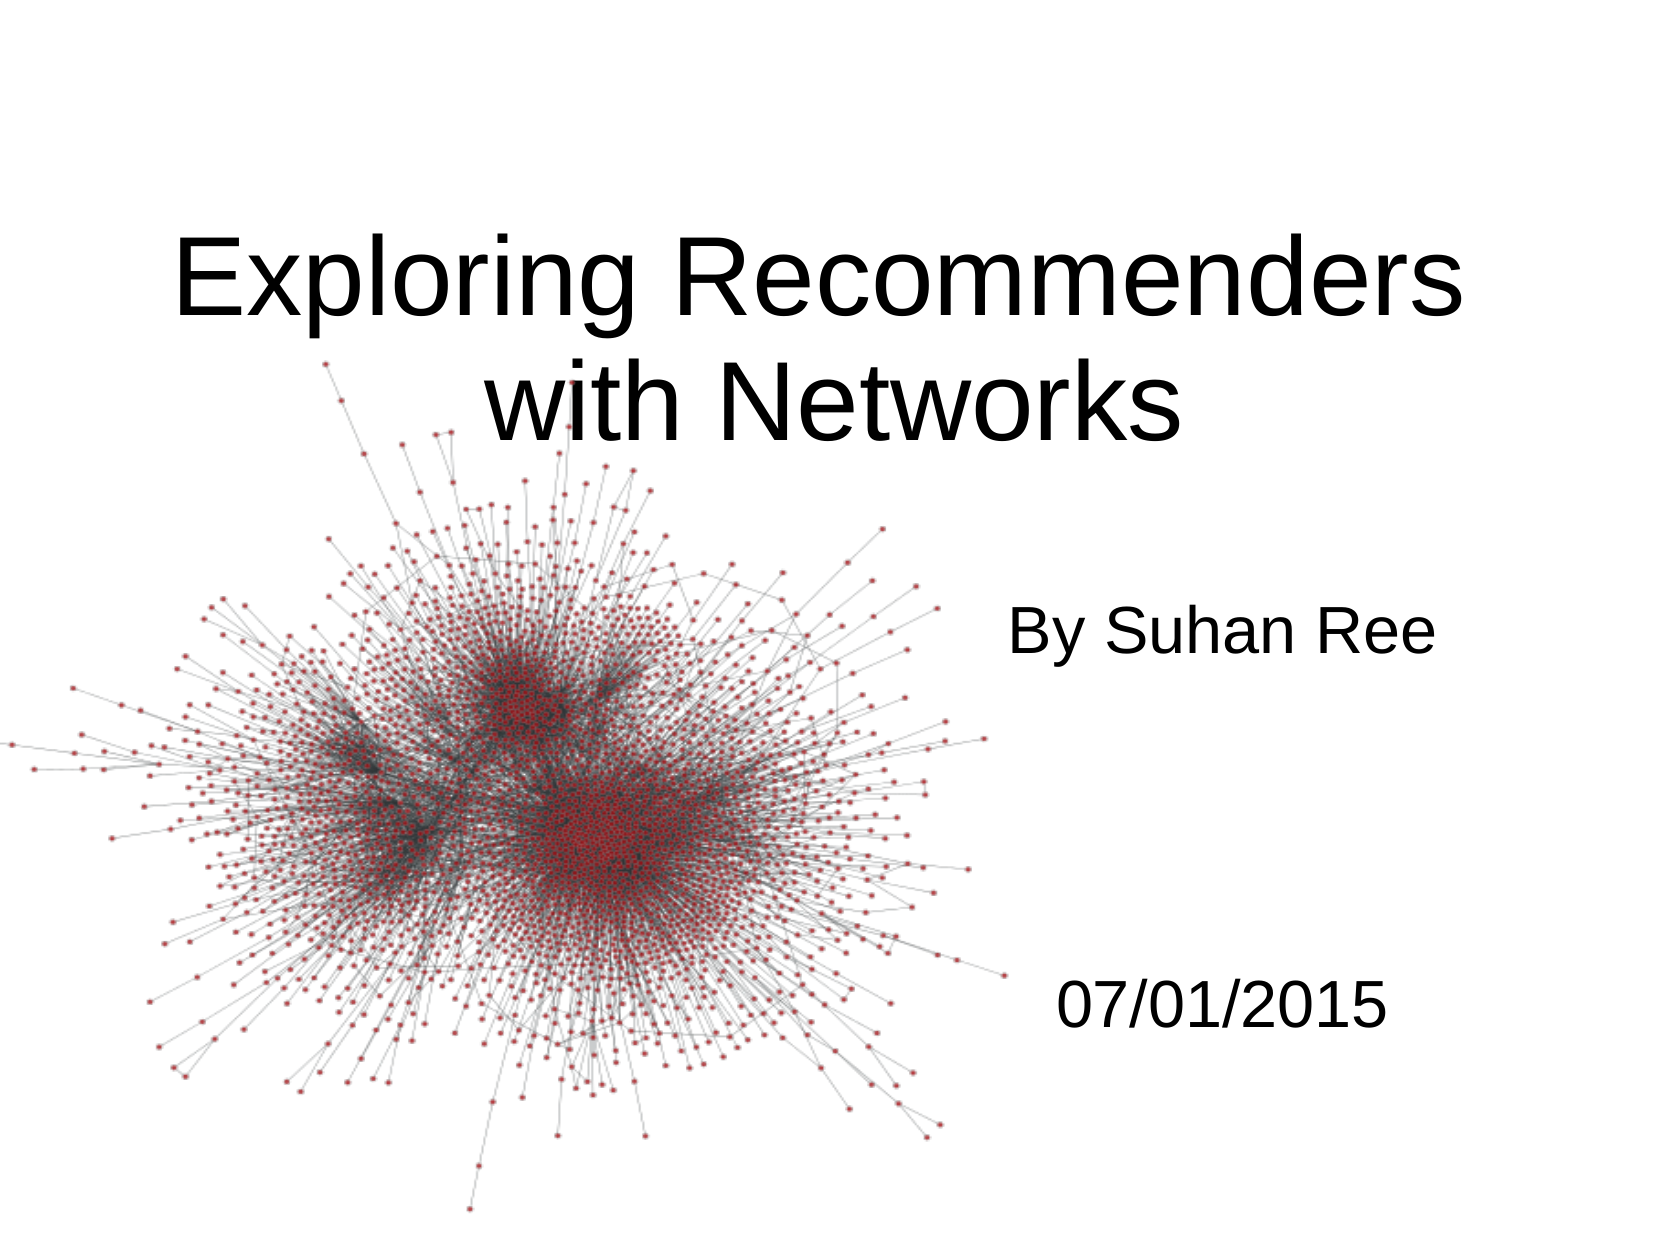

# Exploring Recommenders with Networks
By Suhan Ree
07/01/2015